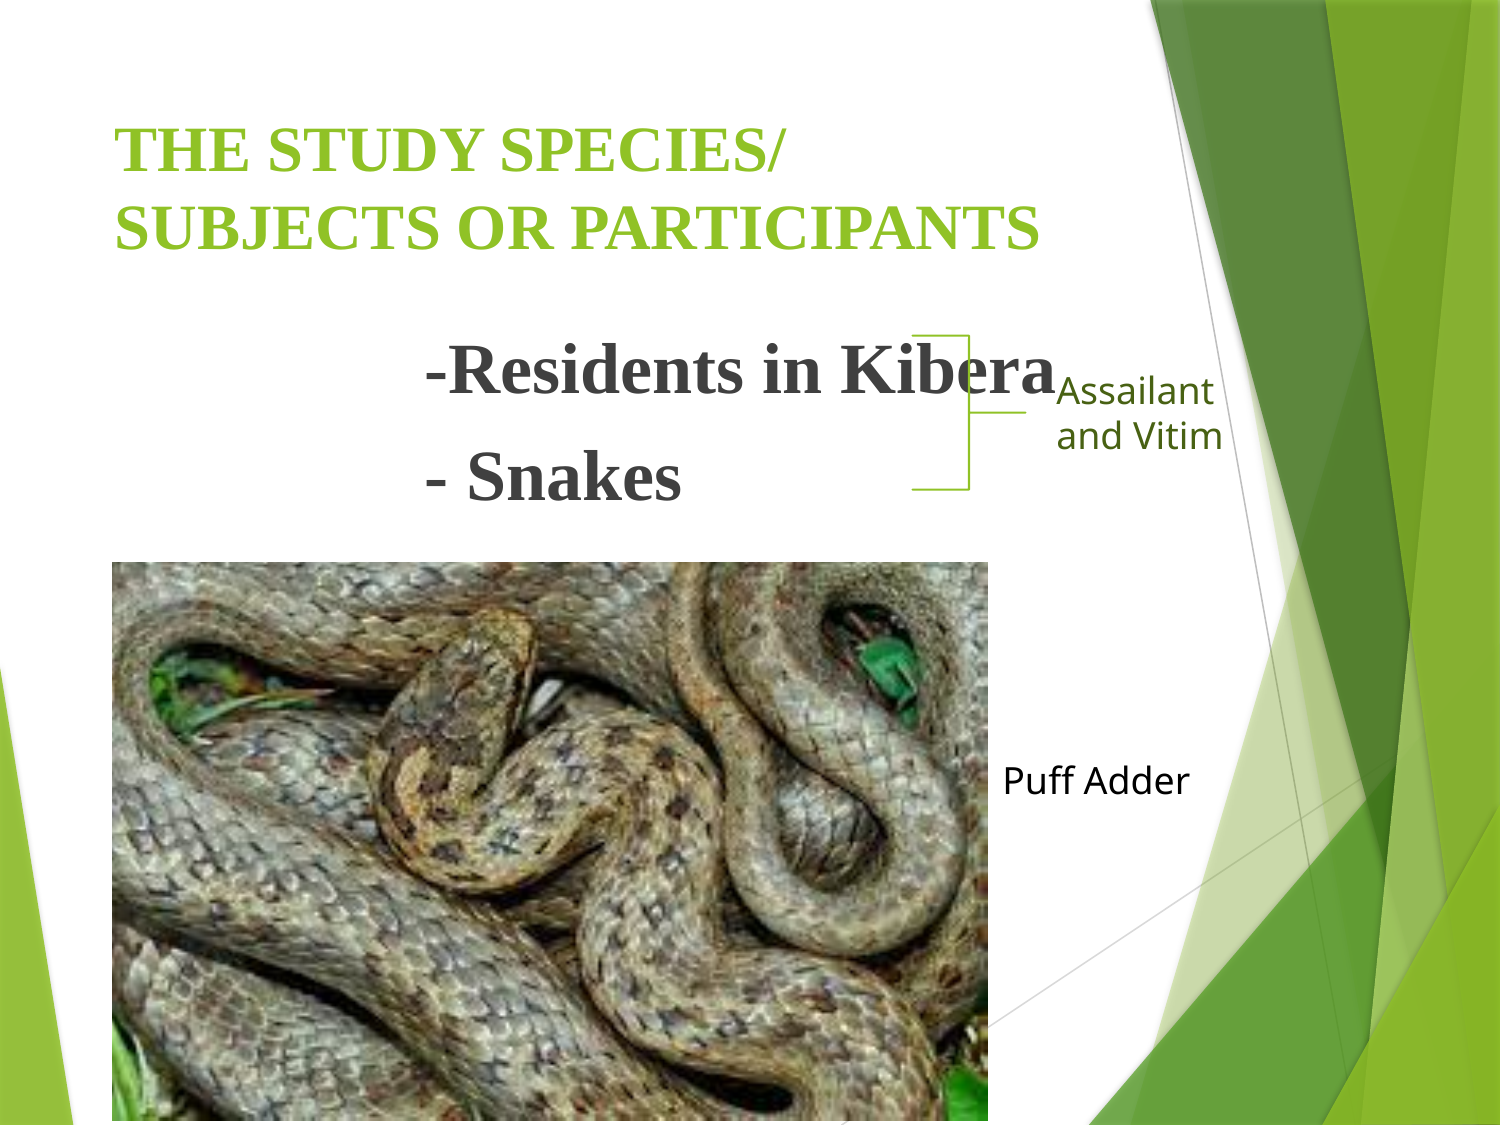

# THE STUDY SPECIES/ SUBJECTS OR PARTICIPANTS
 -Residents in Kibera
 - Snakes
Assailant and Vitim
Puff Adder